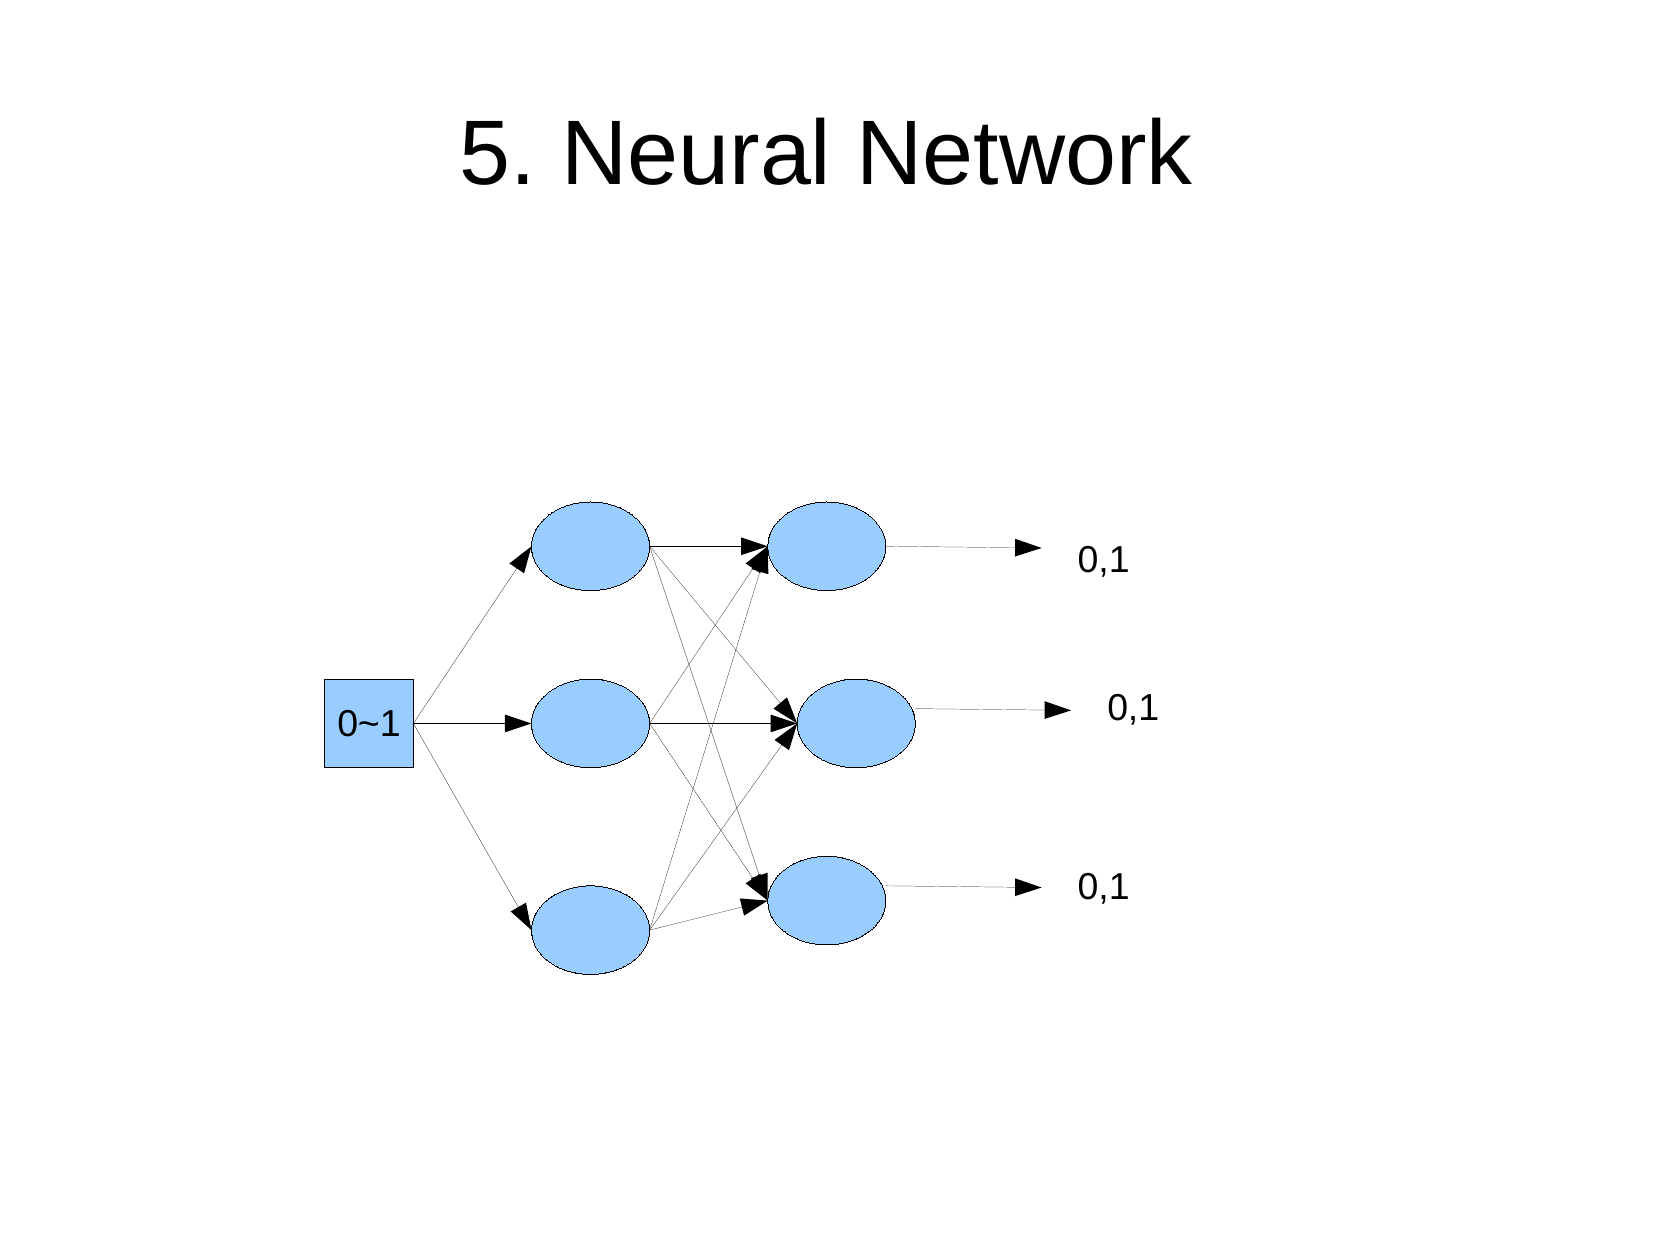

# 5. Neural Network
0,1
0~1
0,1
0,1